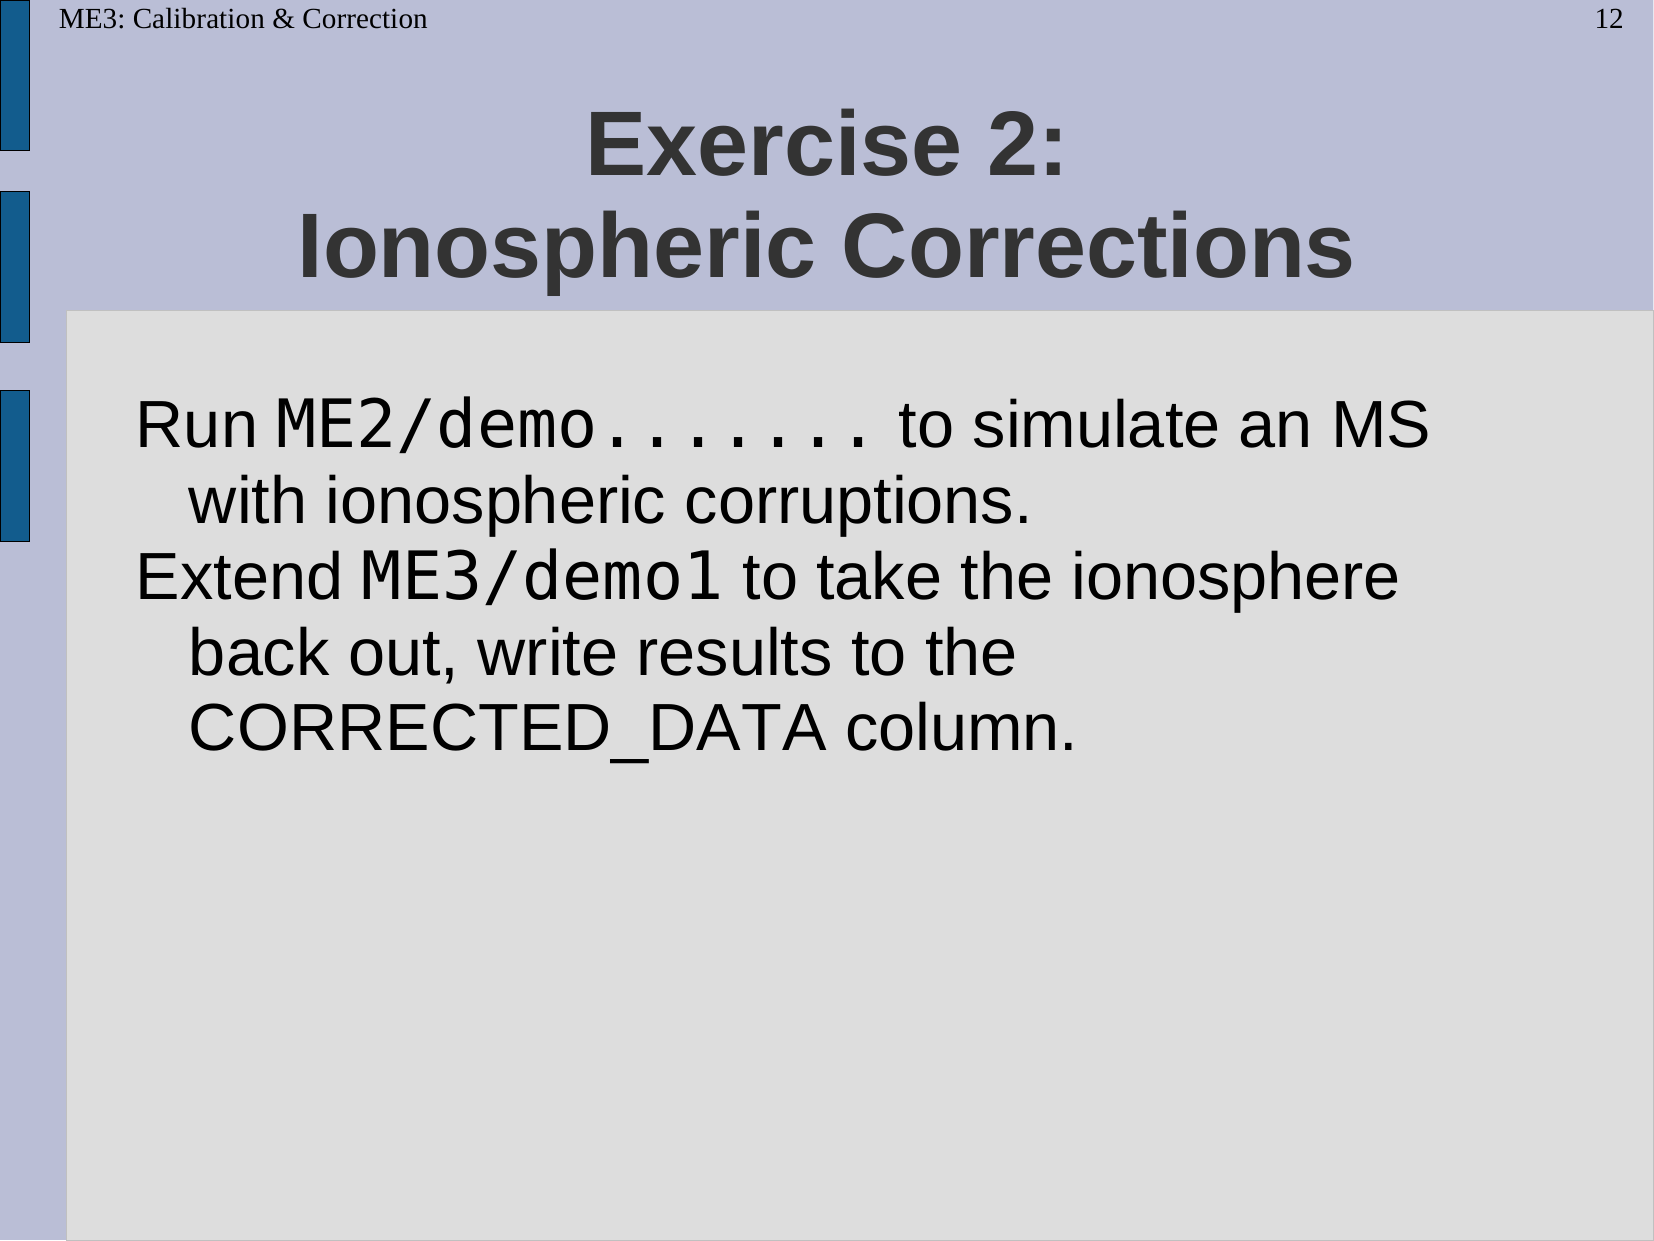

ME3: Calibration & Correction
12
# Exercise 2: Ionospheric Corrections
Run ME2/demo....... to simulate an MS with ionospheric corruptions.
Extend ME3/demo1 to take the ionosphere back out, write results to the CORRECTED_DATA column.